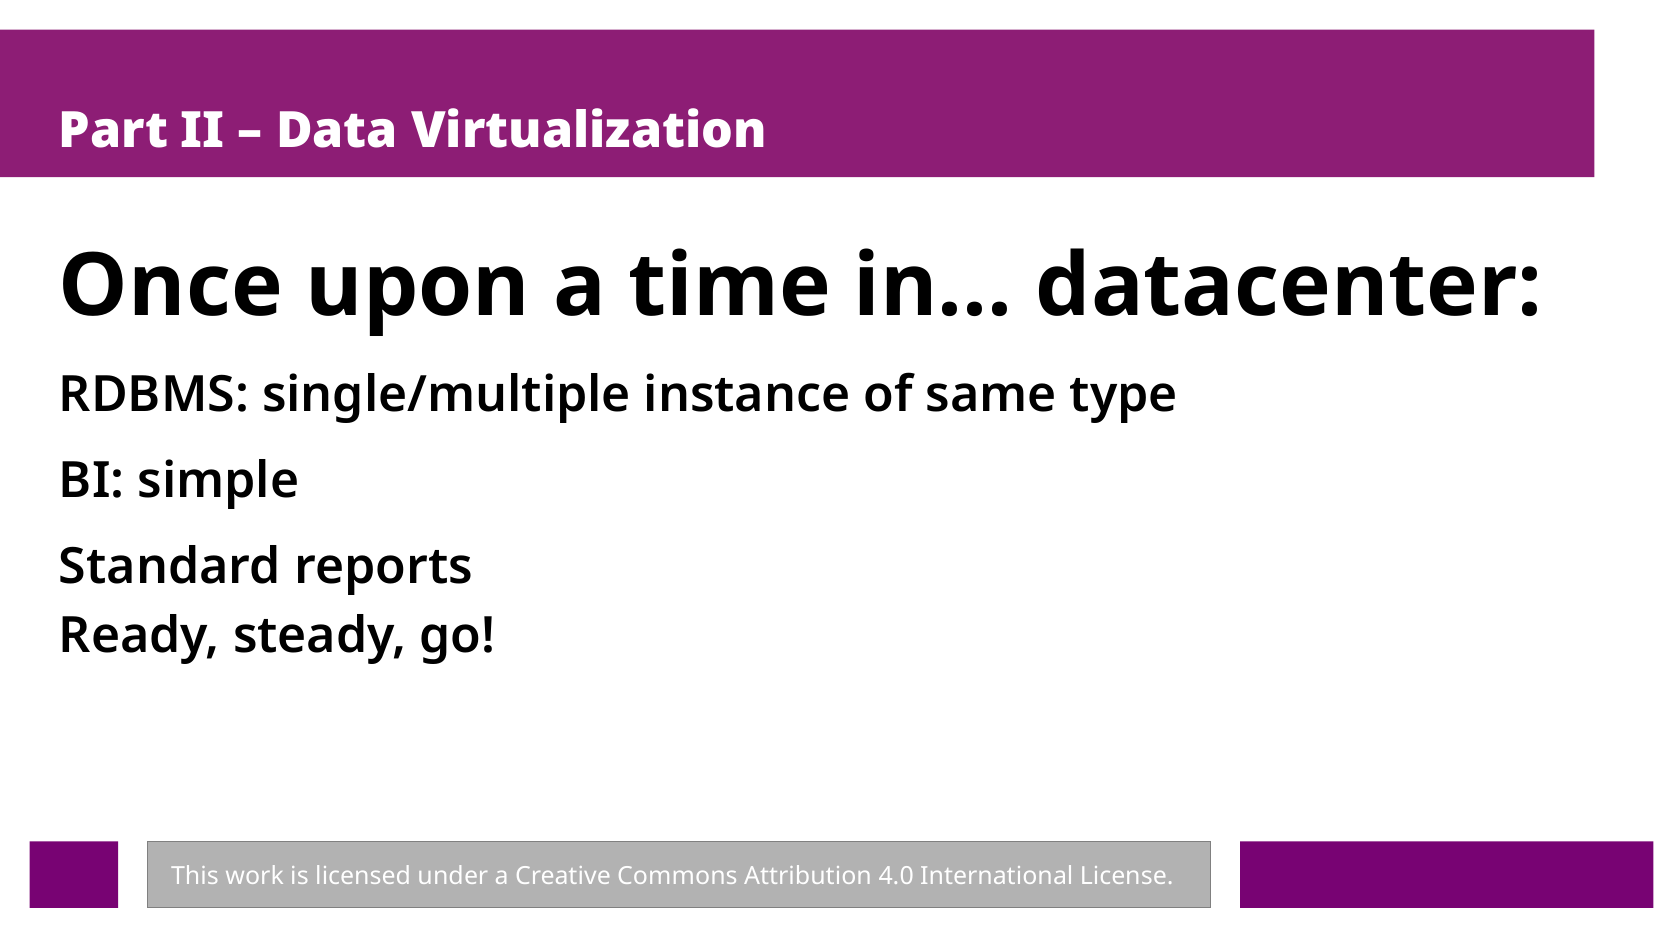

# Part II – Data Virtualization
Once upon a time in... datacenter:
RDBMS: single/multiple instance of same type
BI: simple
Standard reports
Ready, steady, go!